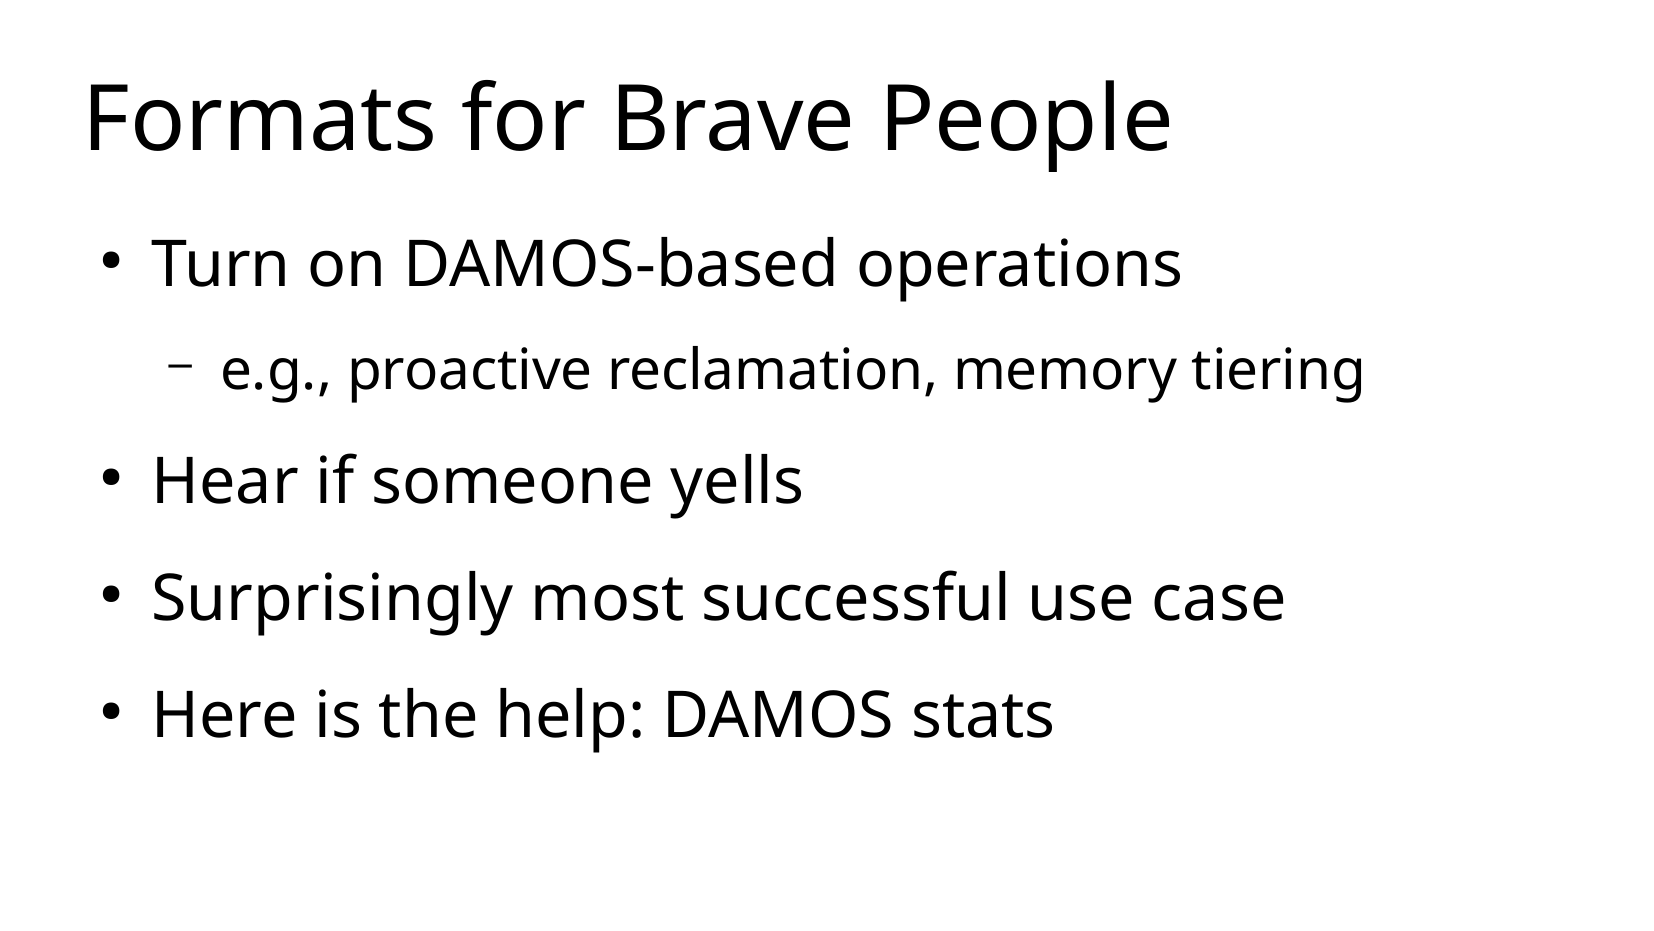

# Formats for Brave People
Turn on DAMOS-based operations
e.g., proactive reclamation, memory tiering
Hear if someone yells
Surprisingly most successful use case
Here is the help: DAMOS stats